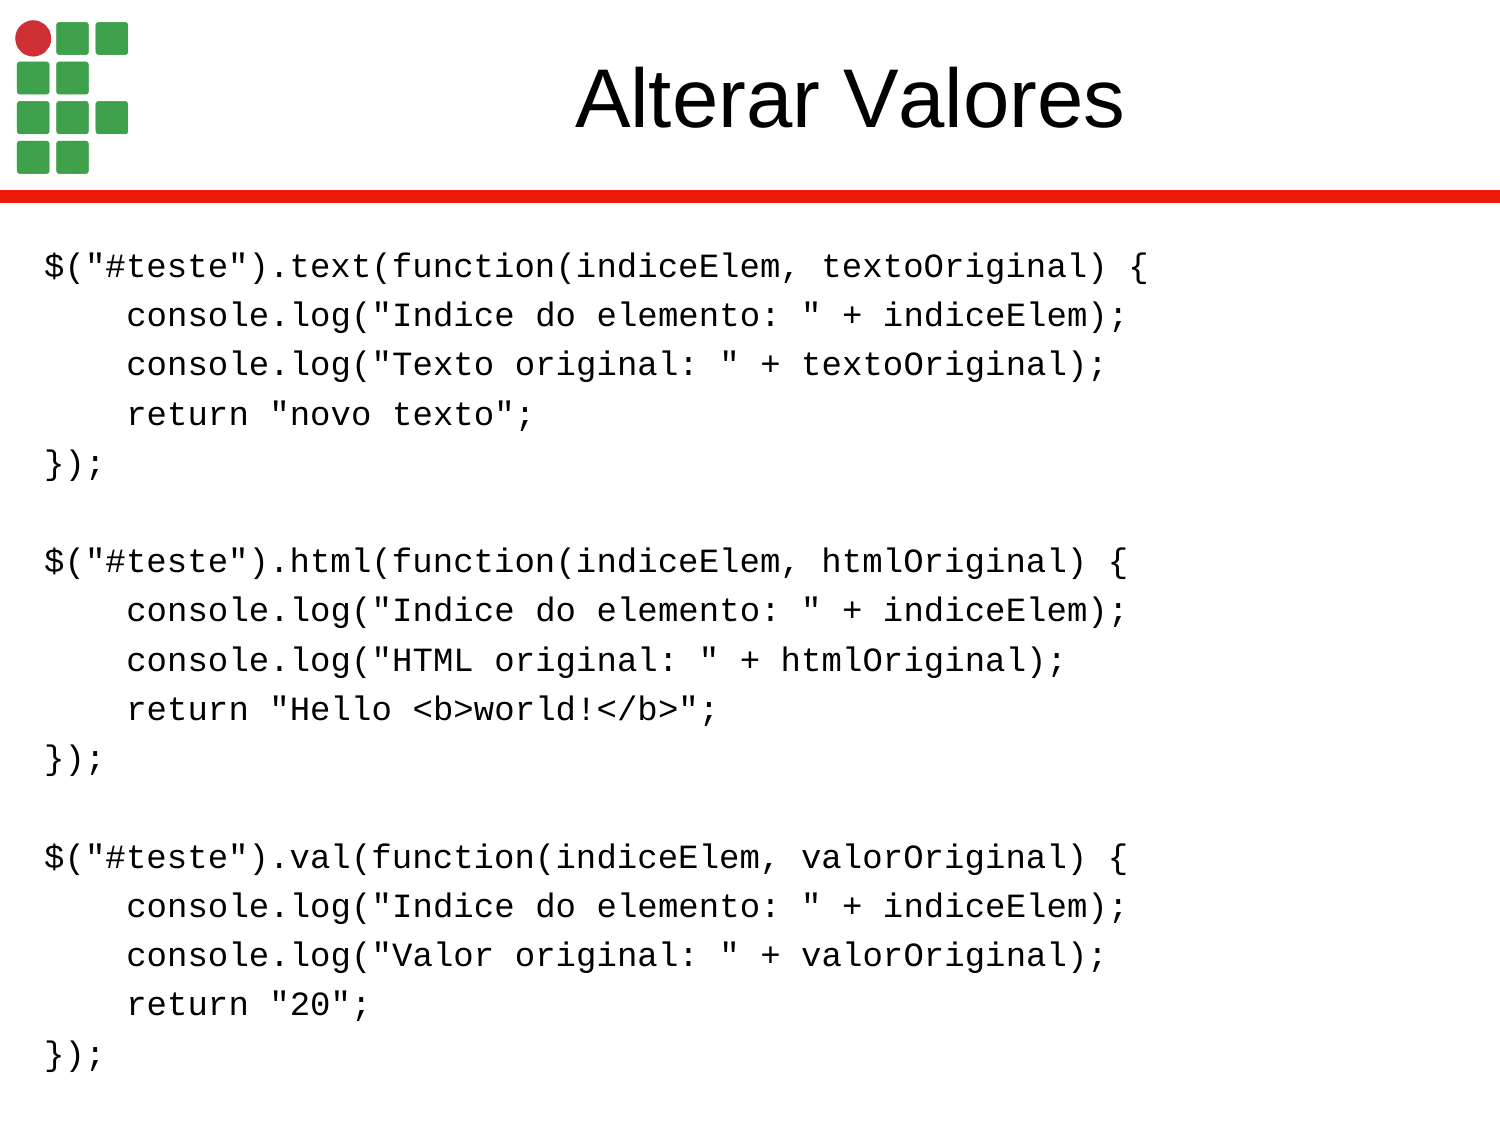

# Alterar Valores
$("#teste").text(function(indiceElem, textoOriginal) {
 console.log("Indice do elemento: " + indiceElem);
 console.log("Texto original: " + textoOriginal);
 return "novo texto";
});
$("#teste").html(function(indiceElem, htmlOriginal) {
 console.log("Indice do elemento: " + indiceElem);
 console.log("HTML original: " + htmlOriginal);
 return "Hello <b>world!</b>";
});
$("#teste").val(function(indiceElem, valorOriginal) {
 console.log("Indice do elemento: " + indiceElem);
 console.log("Valor original: " + valorOriginal);
 return "20";
});